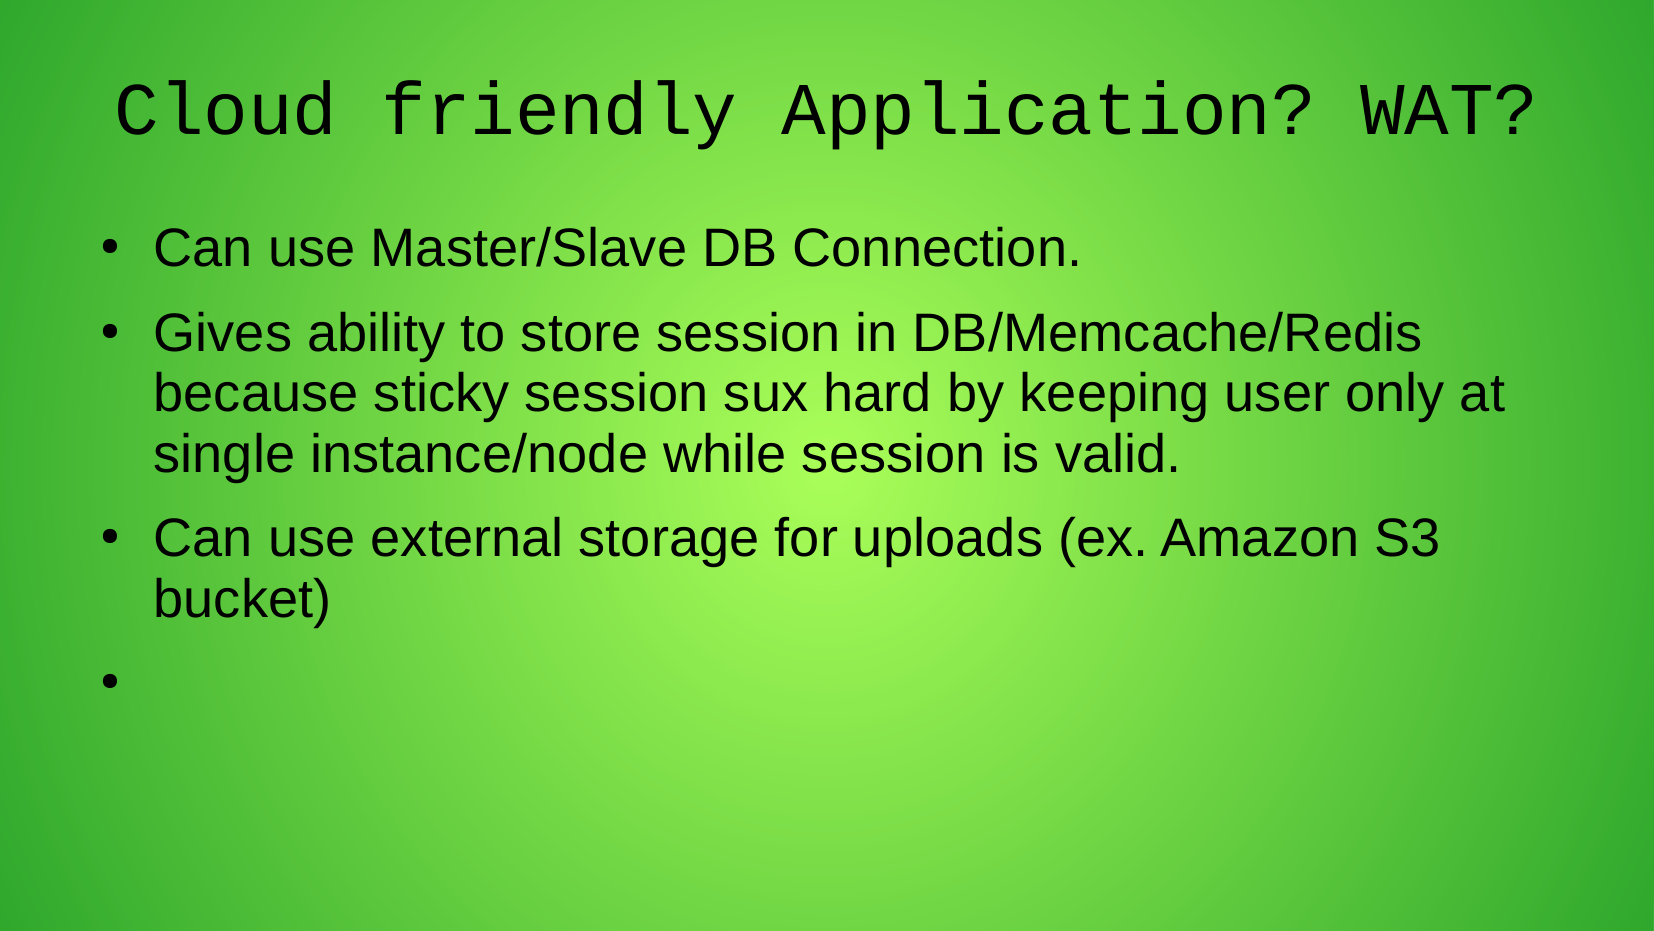

# Cloud friendly Application? WAT?
Can use Master/Slave DB Connection.
Gives ability to store session in DB/Memcache/Redis because sticky session sux hard by keeping user only at single instance/node while session is valid.
Can use external storage for uploads (ex. Amazon S3 bucket)